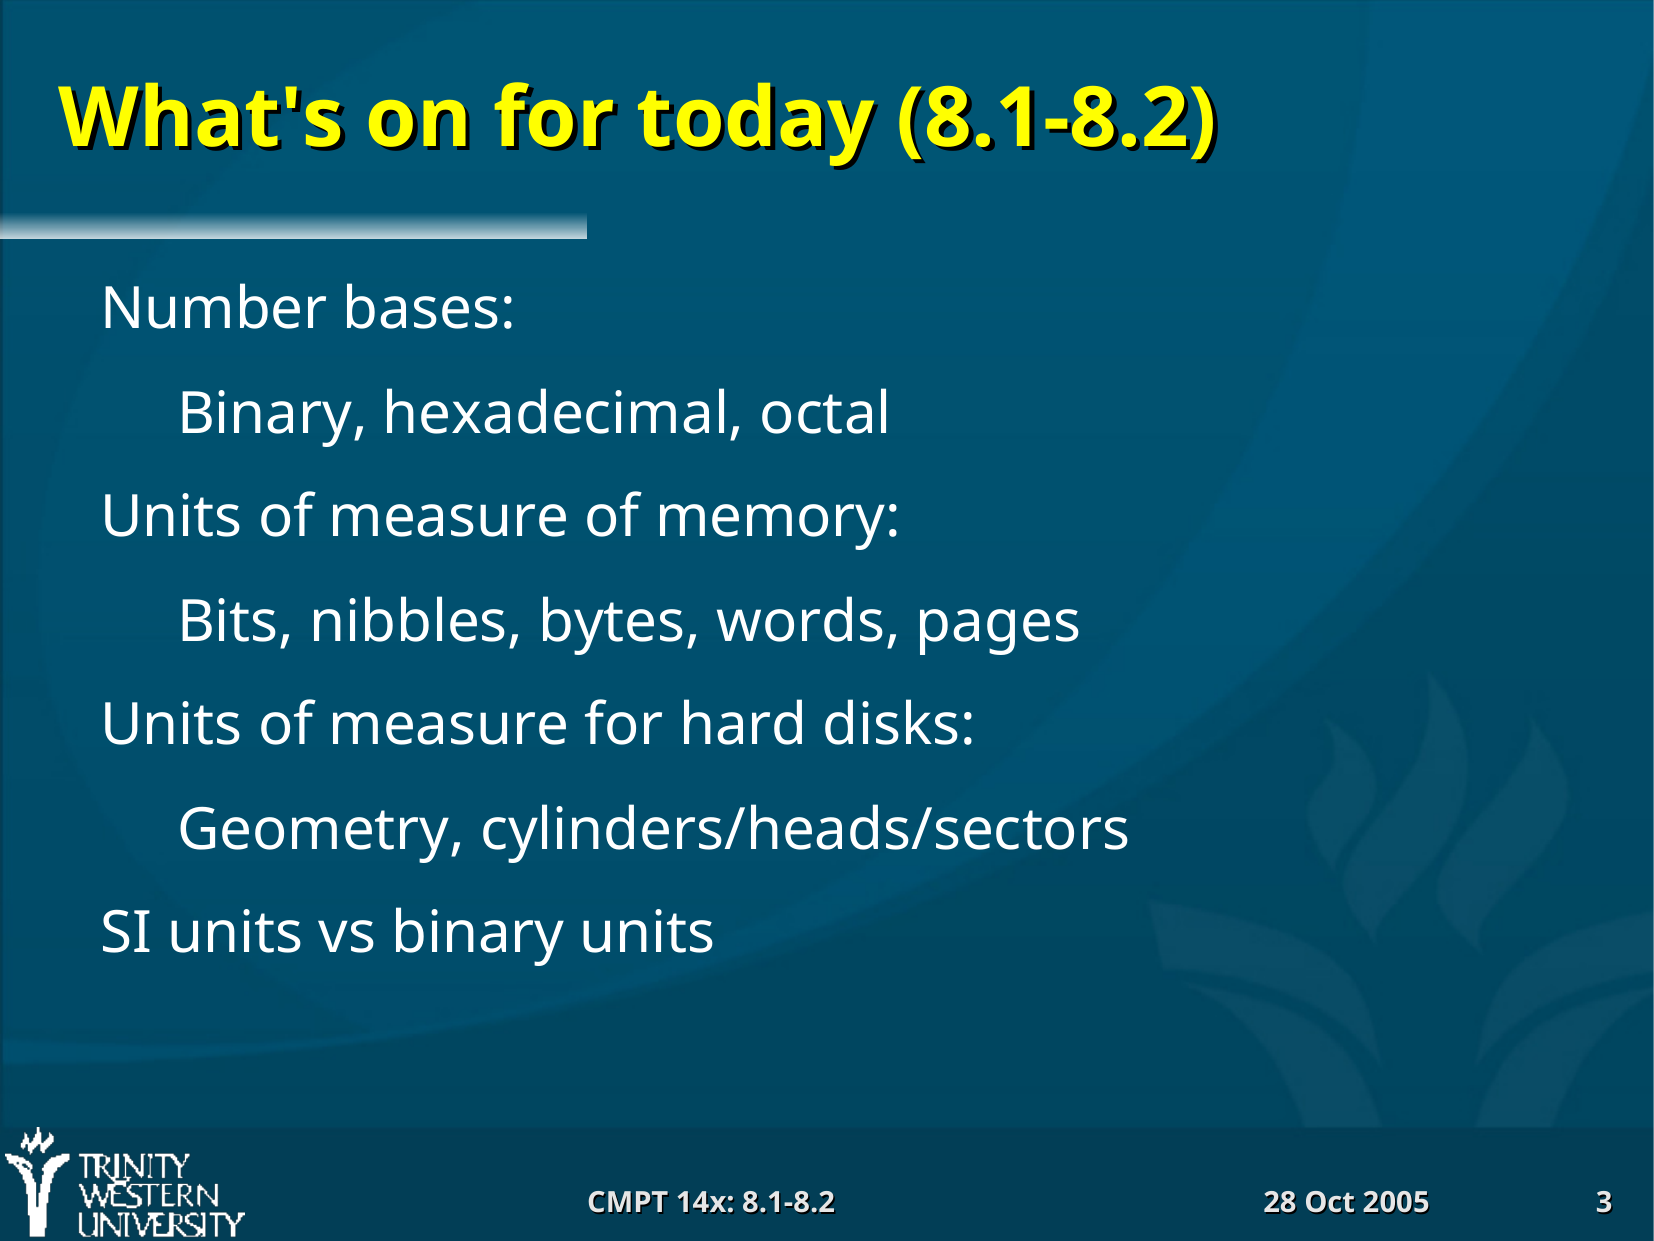

# What's on for today (8.1-8.2)
Number bases:
Binary, hexadecimal, octal
Units of measure of memory:
Bits, nibbles, bytes, words, pages
Units of measure for hard disks:
Geometry, cylinders/heads/sectors
SI units vs binary units
CMPT 14x: 8.1-8.2
28 Oct 2005
3